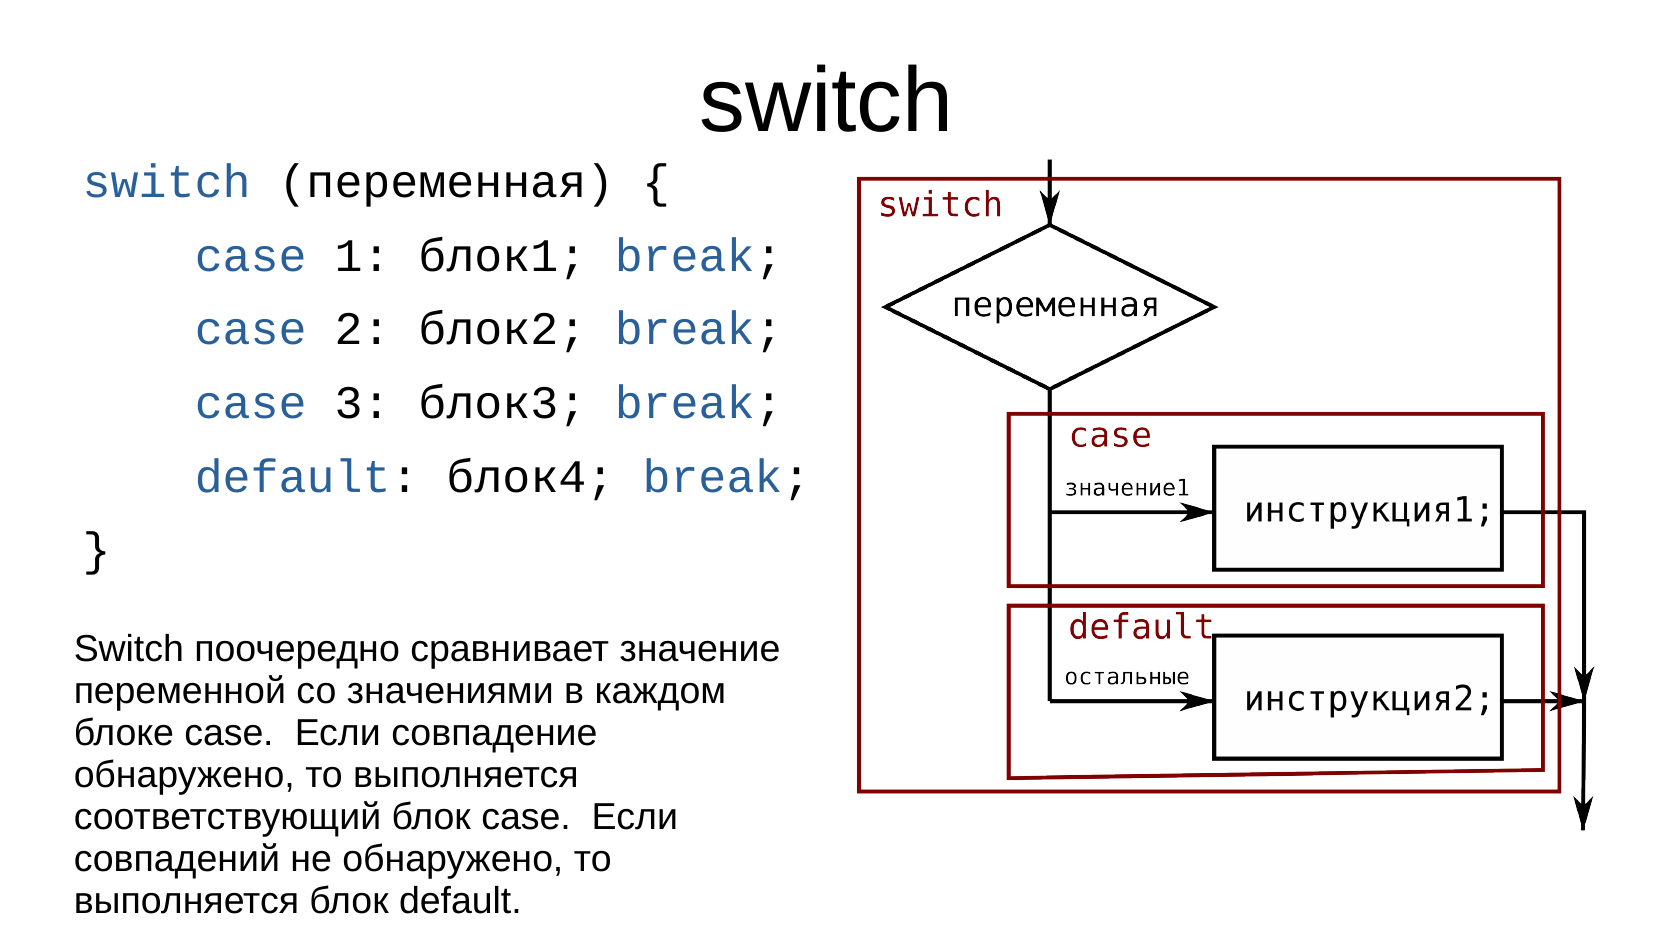

# switch
switch (переменная) {
 case 1: блок1; break;
 case 2: блок2; break;
 case 3: блок3; break;
 default: блок4; break;
}
Switch поочередно сравнивает значение переменной со значениями в каждом блоке case. Если совпадение обнаружено, то выполняется соответствующий блок case. Если совпадений не обнаружено, то выполняется блок default.